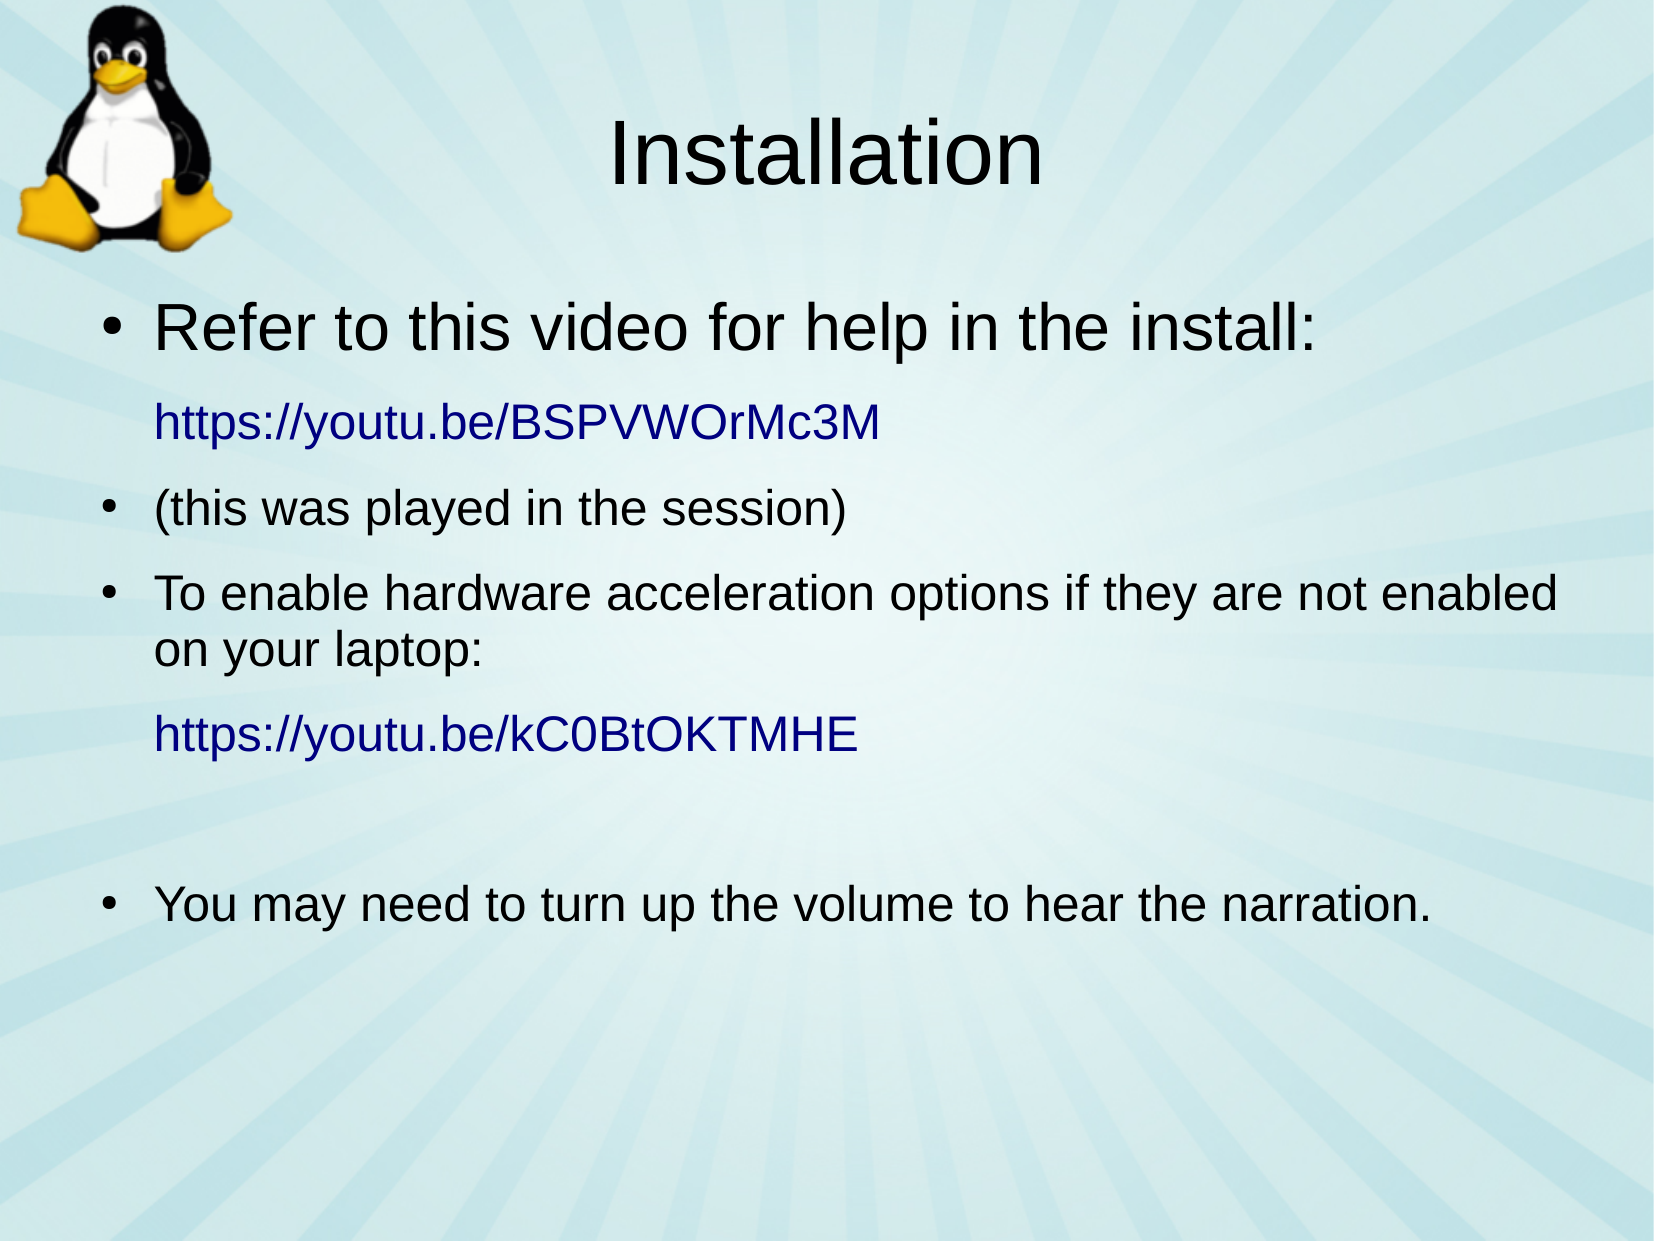

# Installation
Refer to this video for help in the install:
https://youtu.be/BSPVWOrMc3M
(this was played in the session)
To enable hardware acceleration options if they are not enabled on your laptop:
https://youtu.be/kC0BtOKTMHE
You may need to turn up the volume to hear the narration.